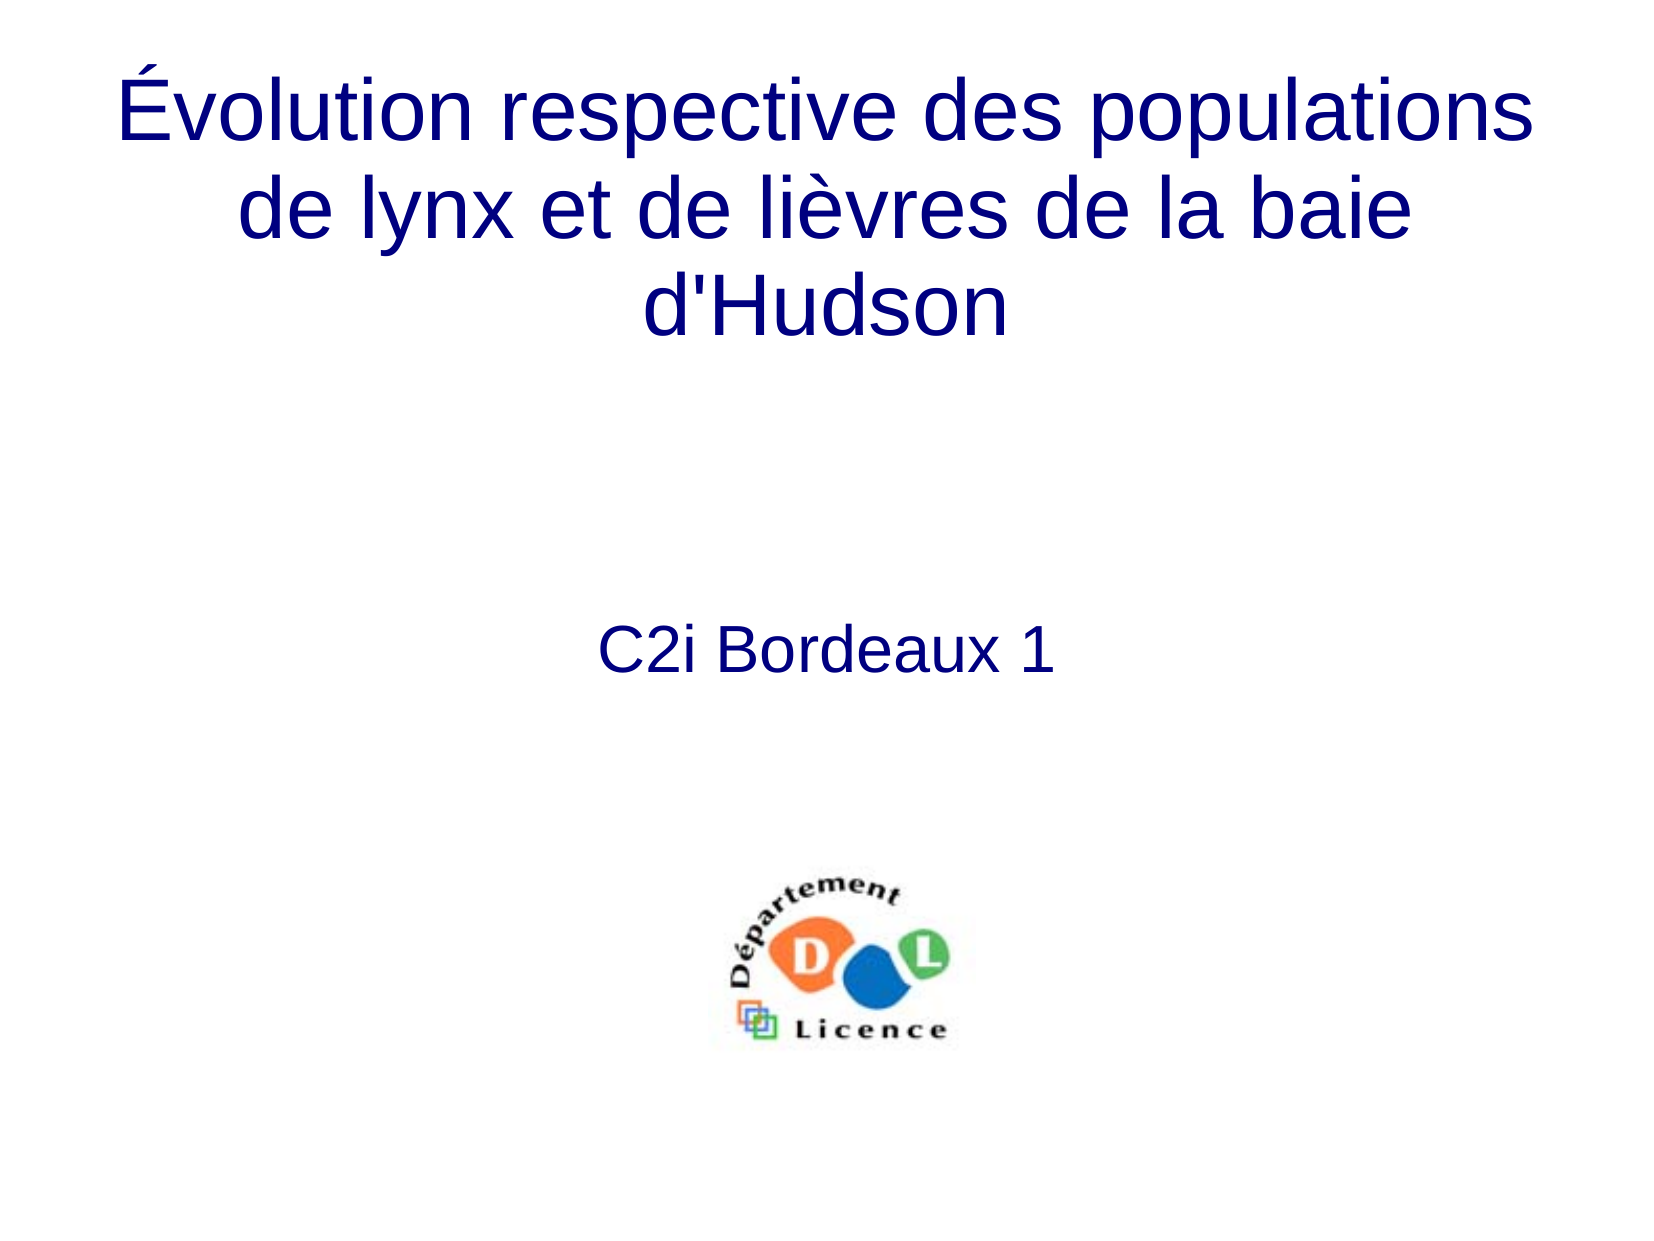

# Évolution respective des populations de lynx et de lièvres de la baie d'Hudson
C2i Bordeaux 1